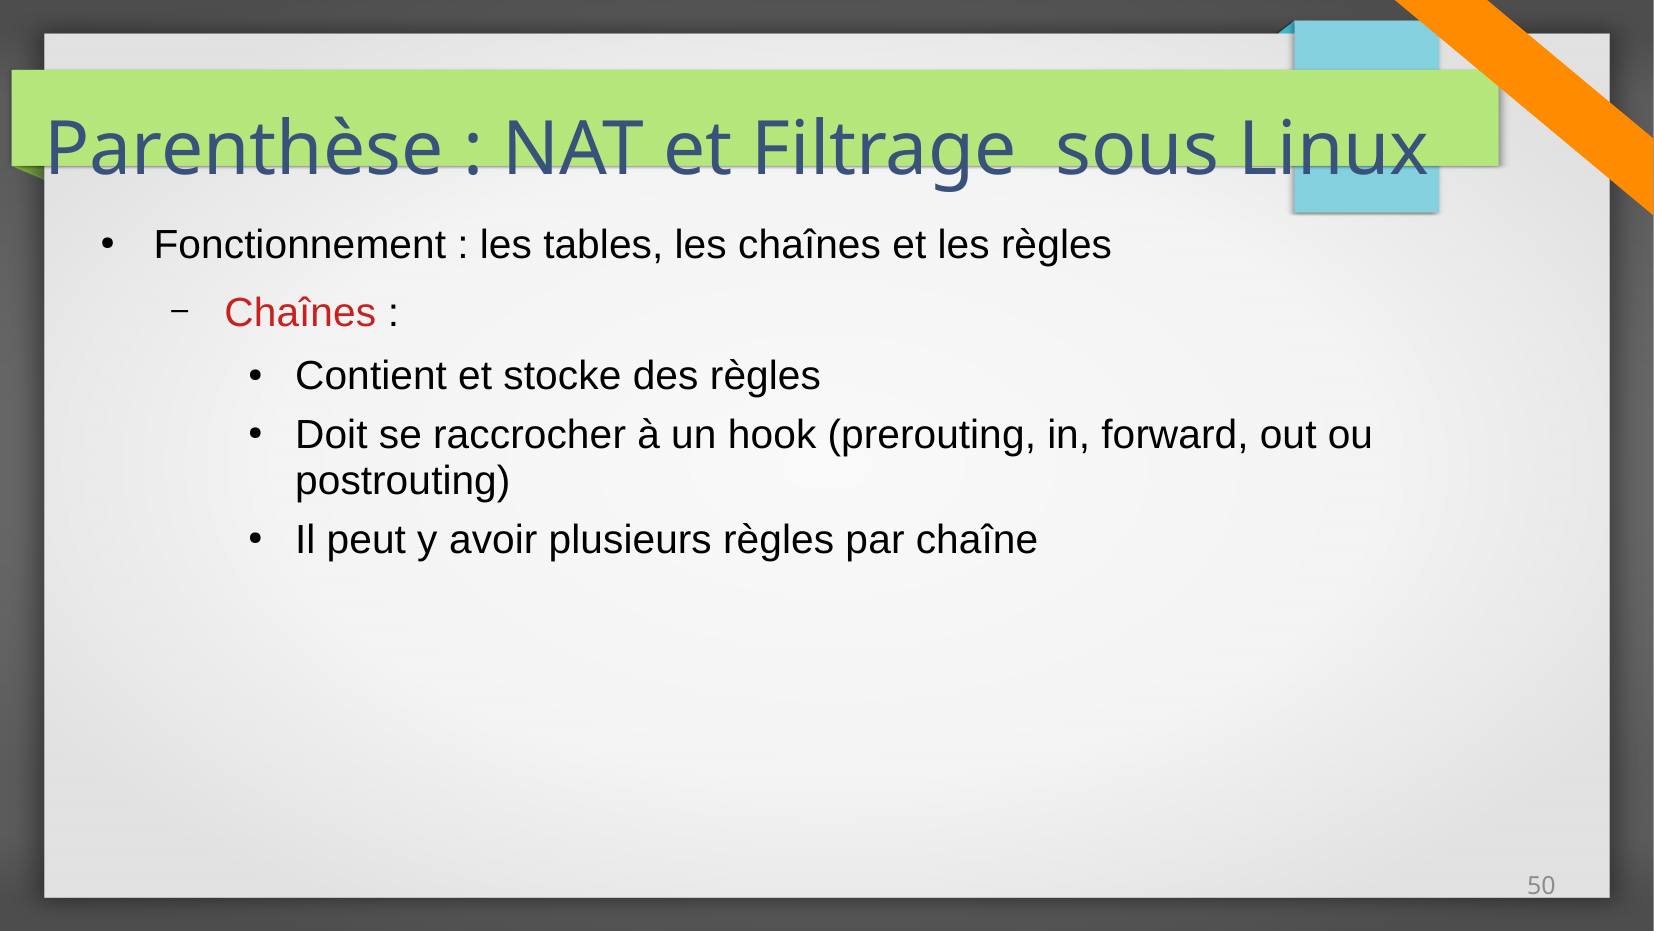

Parenthèse : NAT et Filtrage sous Linux
# Fonctionnement : les tables, les chaînes et les règles
Chaînes :
Contient et stocke des règles
Doit se raccrocher à un hook (prerouting, in, forward, out ou postrouting)
Il peut y avoir plusieurs règles par chaîne